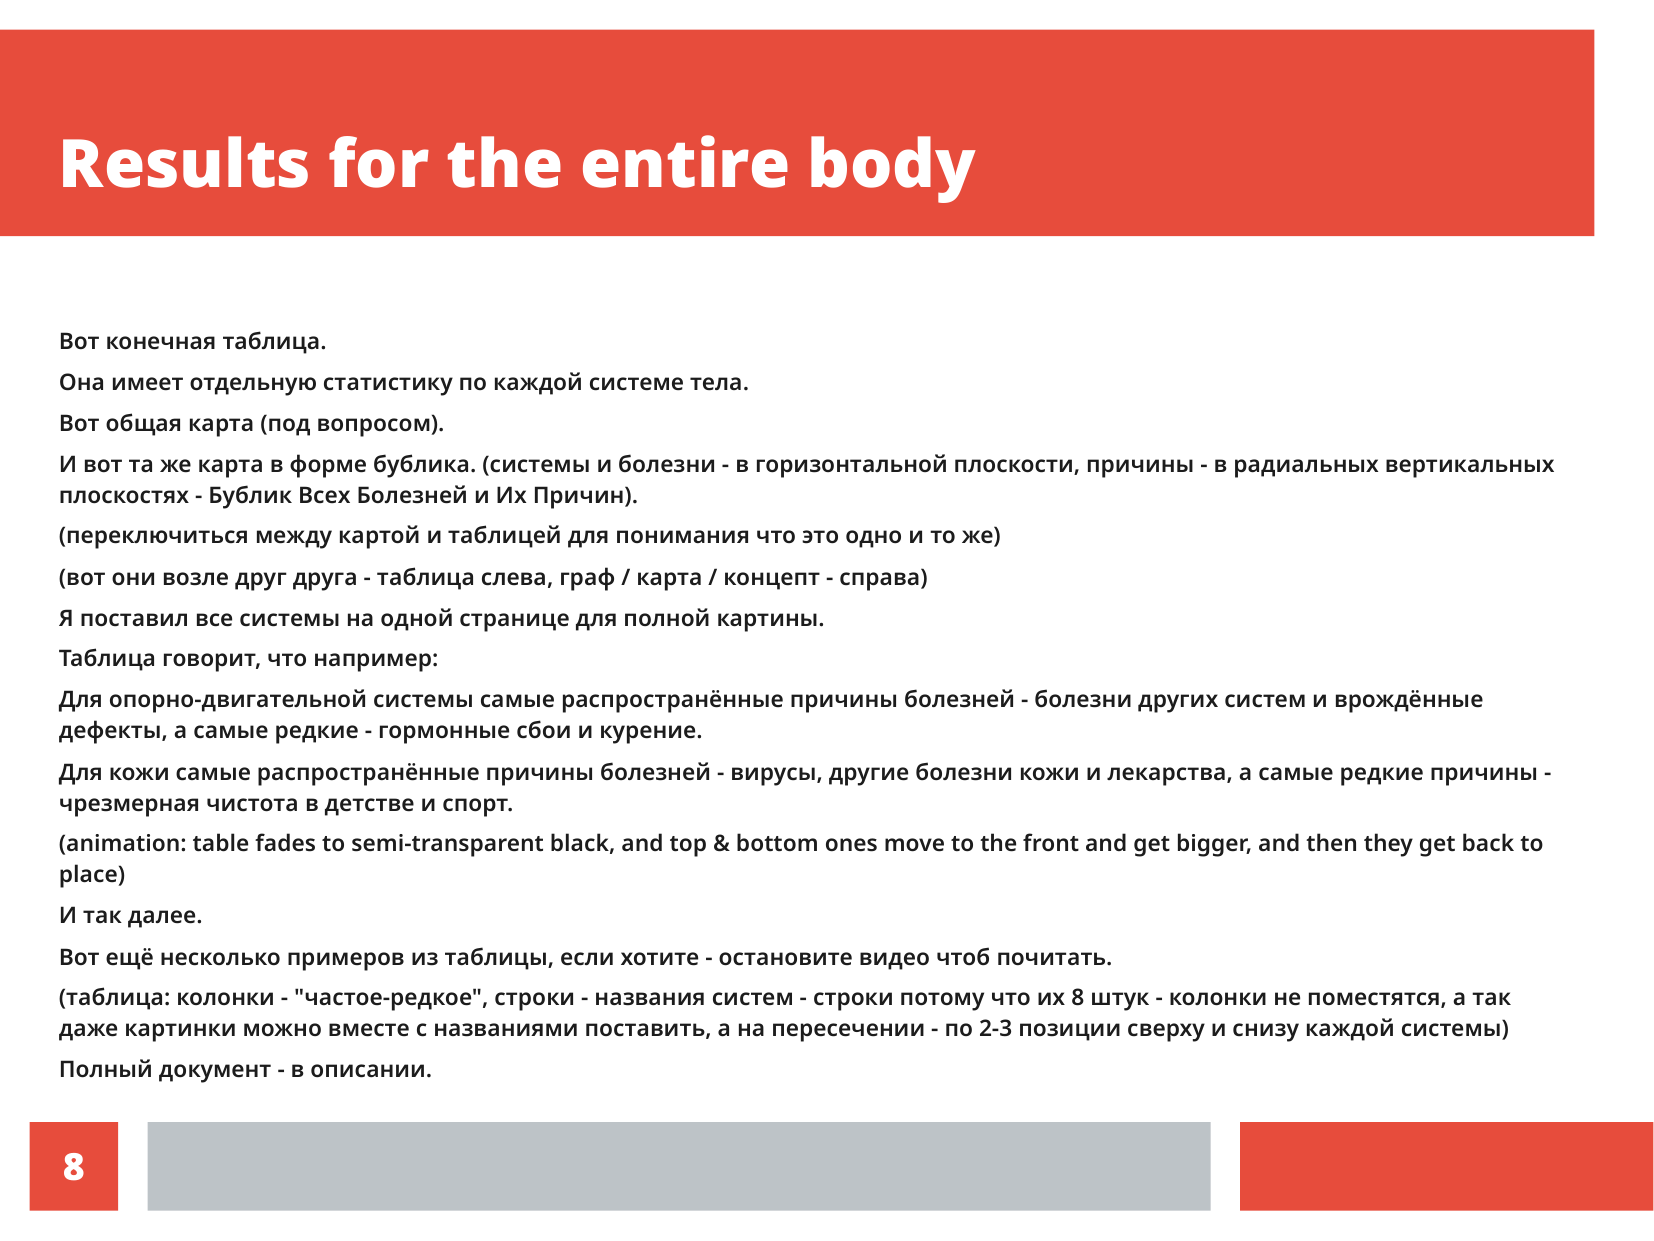

# Results for the entire body
Вот конечная таблица.
Она имеет отдельную статистику по каждой системе тела.
Вот общая карта (под вопросом).
И вот та же карта в форме бублика. (системы и болезни - в горизонтальной плоскости, причины - в радиальных вертикальных плоскостях - Бублик Всех Болезней и Их Причин).
(переключиться между картой и таблицей для понимания что это одно и то же)
(вот они возле друг друга - таблица слева, граф / карта / концепт - справа)
Я поставил все системы на одной странице для полной картины.
Таблица говорит, что например:
Для опорно-двигательной системы самые распространённые причины болезней - болезни других систем и врождённые дефекты, а самые редкие - гормонные сбои и курение.
Для кожи самые распространённые причины болезней - вирусы, другие болезни кожи и лекарства, а самые редкие причины - чрезмерная чистота в детстве и спорт.
(animation: table fades to semi-transparent black, and top & bottom ones move to the front and get bigger, and then they get back to place)
И так далее.
Вот ещё несколько примеров из таблицы, если хотите - остановите видео чтоб почитать.
(таблица: колонки - "частое-редкое", строки - названия систем - строки потому что их 8 штук - колонки не поместятся, а так даже картинки можно вместе с названиями поставить, а на пересечении - по 2-3 позиции сверху и снизу каждой системы)
Полный документ - в описании.
8